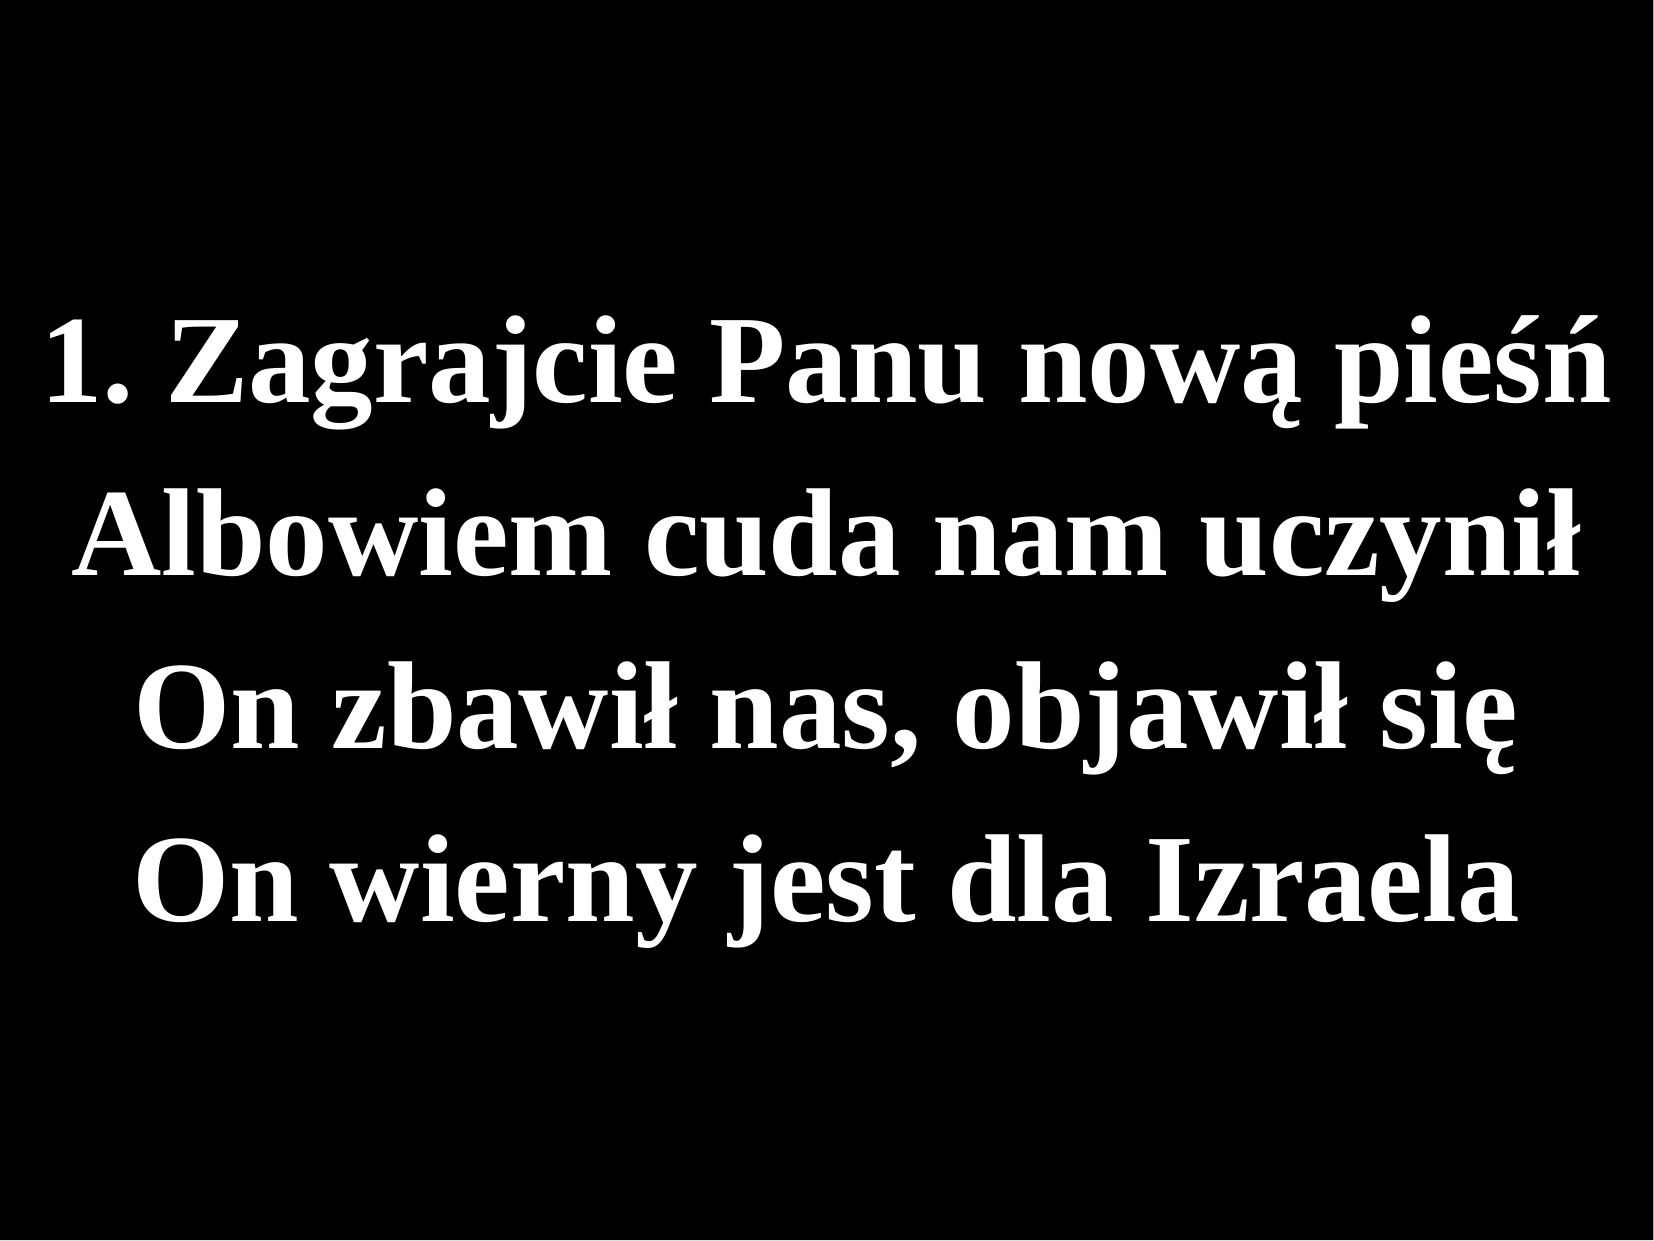

# 1. Zagrajcie Panu nową pieśń ppp Albowiem cuda nam uczynił ppp On zbawił nas, objawił się ppp On wierny jest dla Izraela